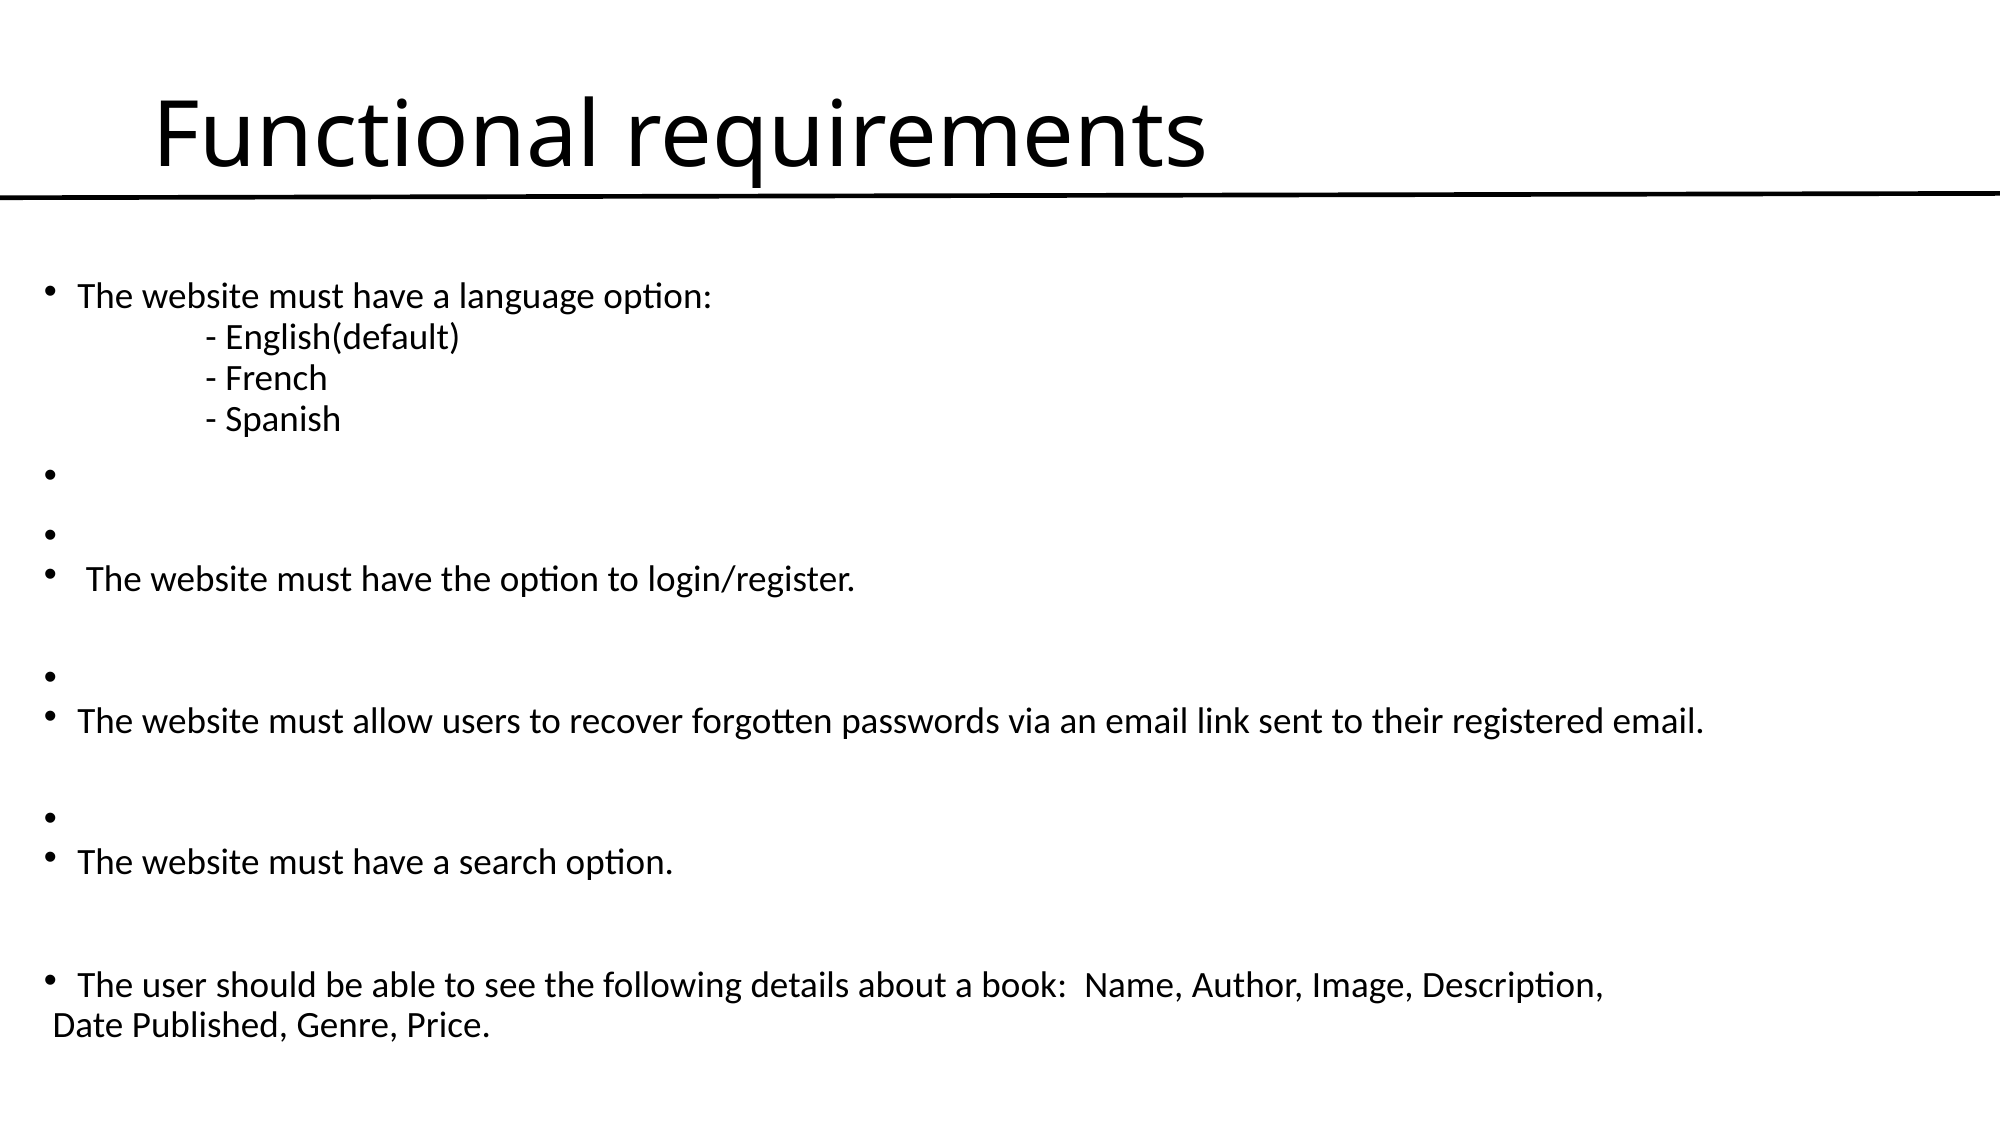

# Functional requirements
The website must have a language option:
 - English(default)
 - French
 - Spanish
 The website must have the option to login/register.
The website must allow users to recover forgotten passwords via an email link sent to their registered email.
The website must have a search option.
The user should be able to see the following details about a book: Name, Author, Image, Description,
 Date Published, Genre, Price.